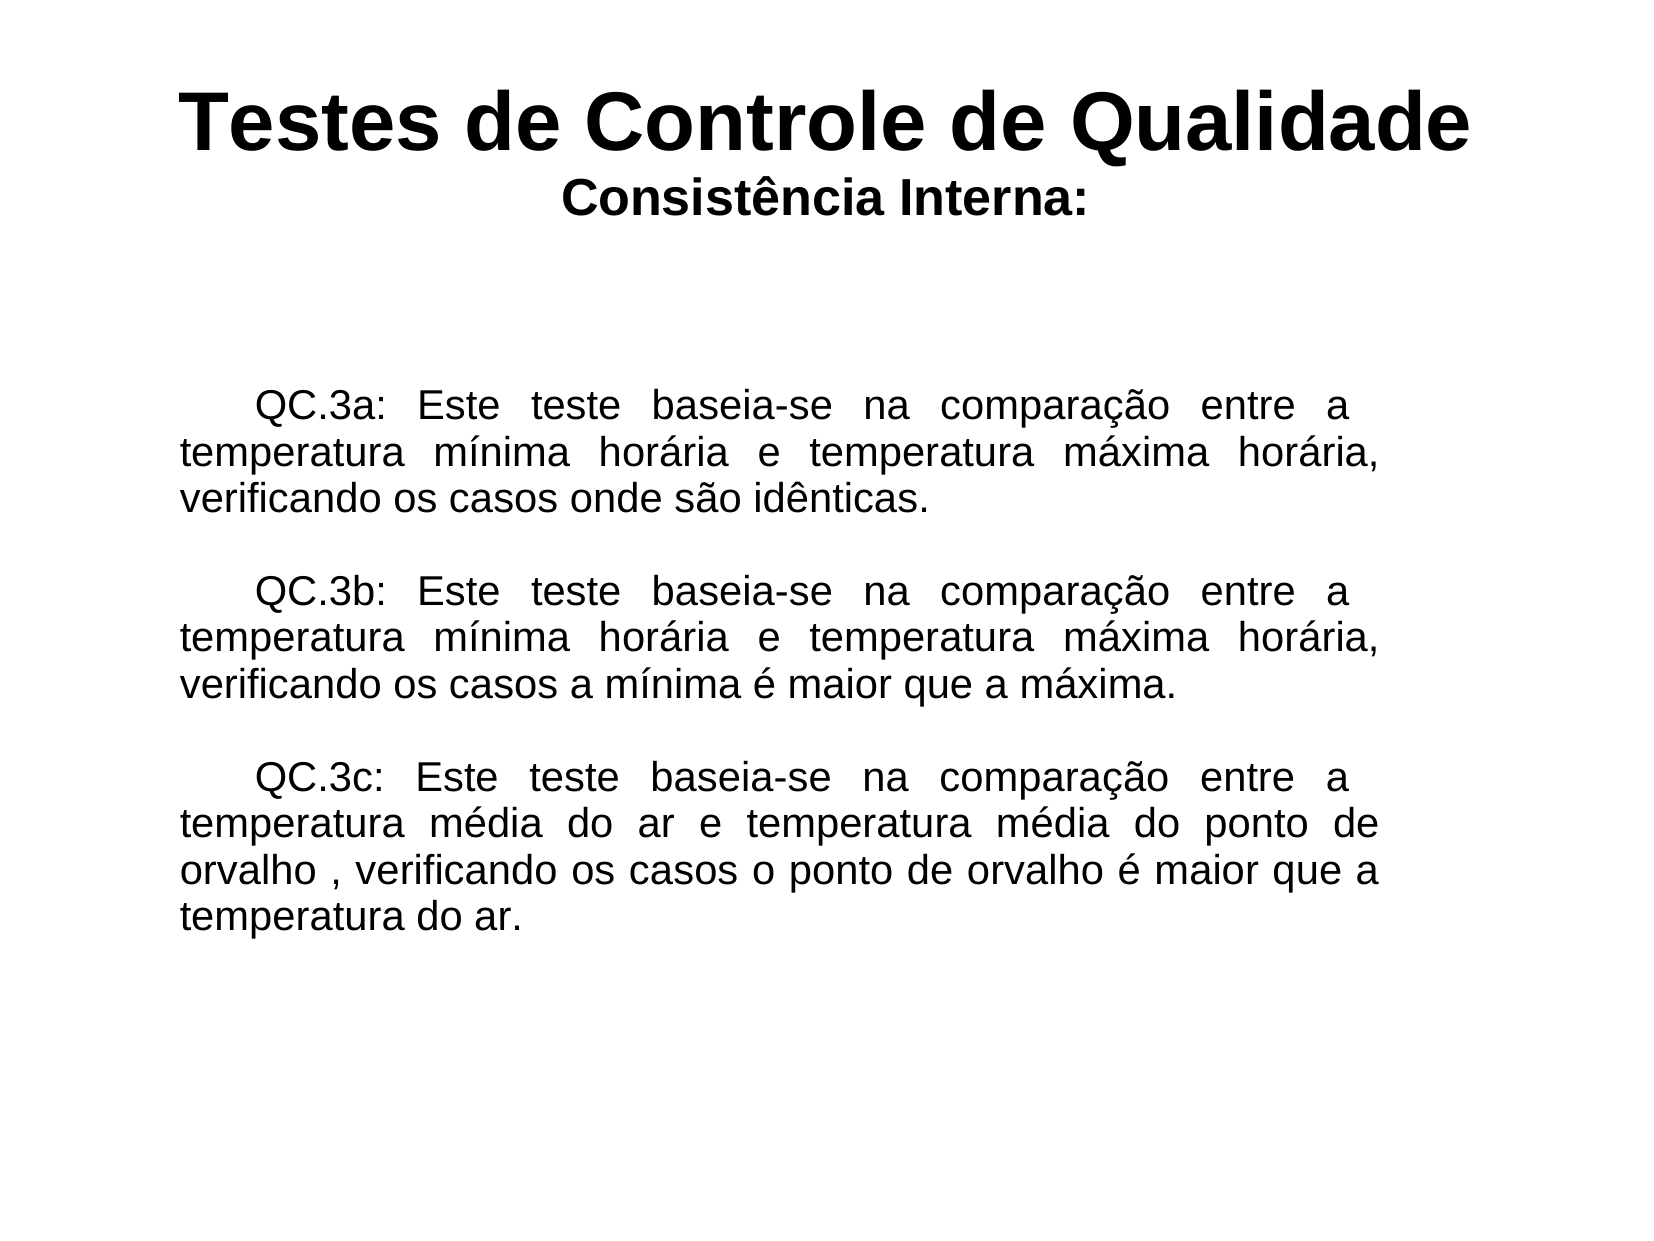

# Testes de Controle de Qualidade Consistência Interna:
	QC.3a: Este teste baseia-se na comparação entre a temperatura mínima horária e temperatura máxima horária, verificando os casos onde são idênticas.
	QC.3b: Este teste baseia-se na comparação entre a temperatura mínima horária e temperatura máxima horária, verificando os casos a mínima é maior que a máxima.
	QC.3c: Este teste baseia-se na comparação entre a temperatura média do ar e temperatura média do ponto de orvalho , verificando os casos o ponto de orvalho é maior que a temperatura do ar.